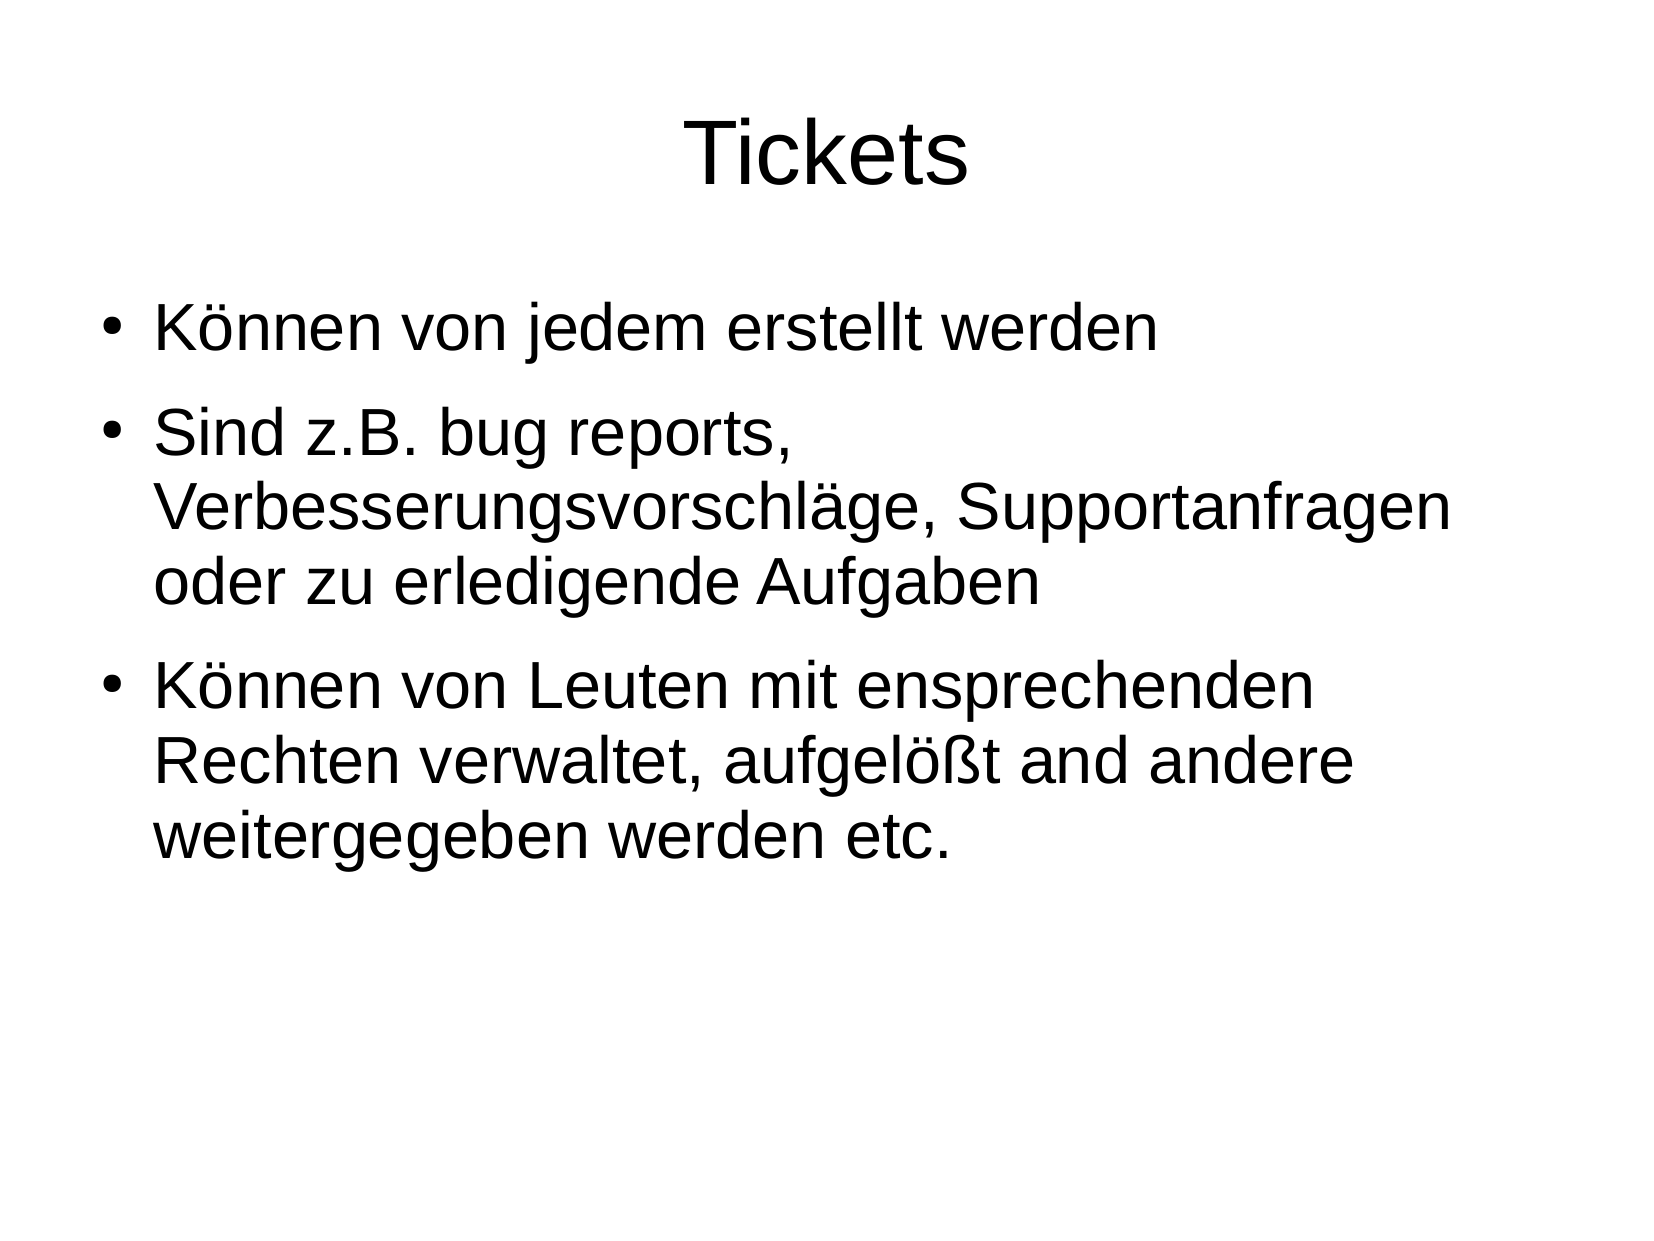

# Tickets
Können von jedem erstellt werden
Sind z.B. bug reports, Verbesserungsvorschläge, Supportanfragen oder zu erledigende Aufgaben
Können von Leuten mit ensprechenden Rechten verwaltet, aufgelößt and andere weitergegeben werden etc.